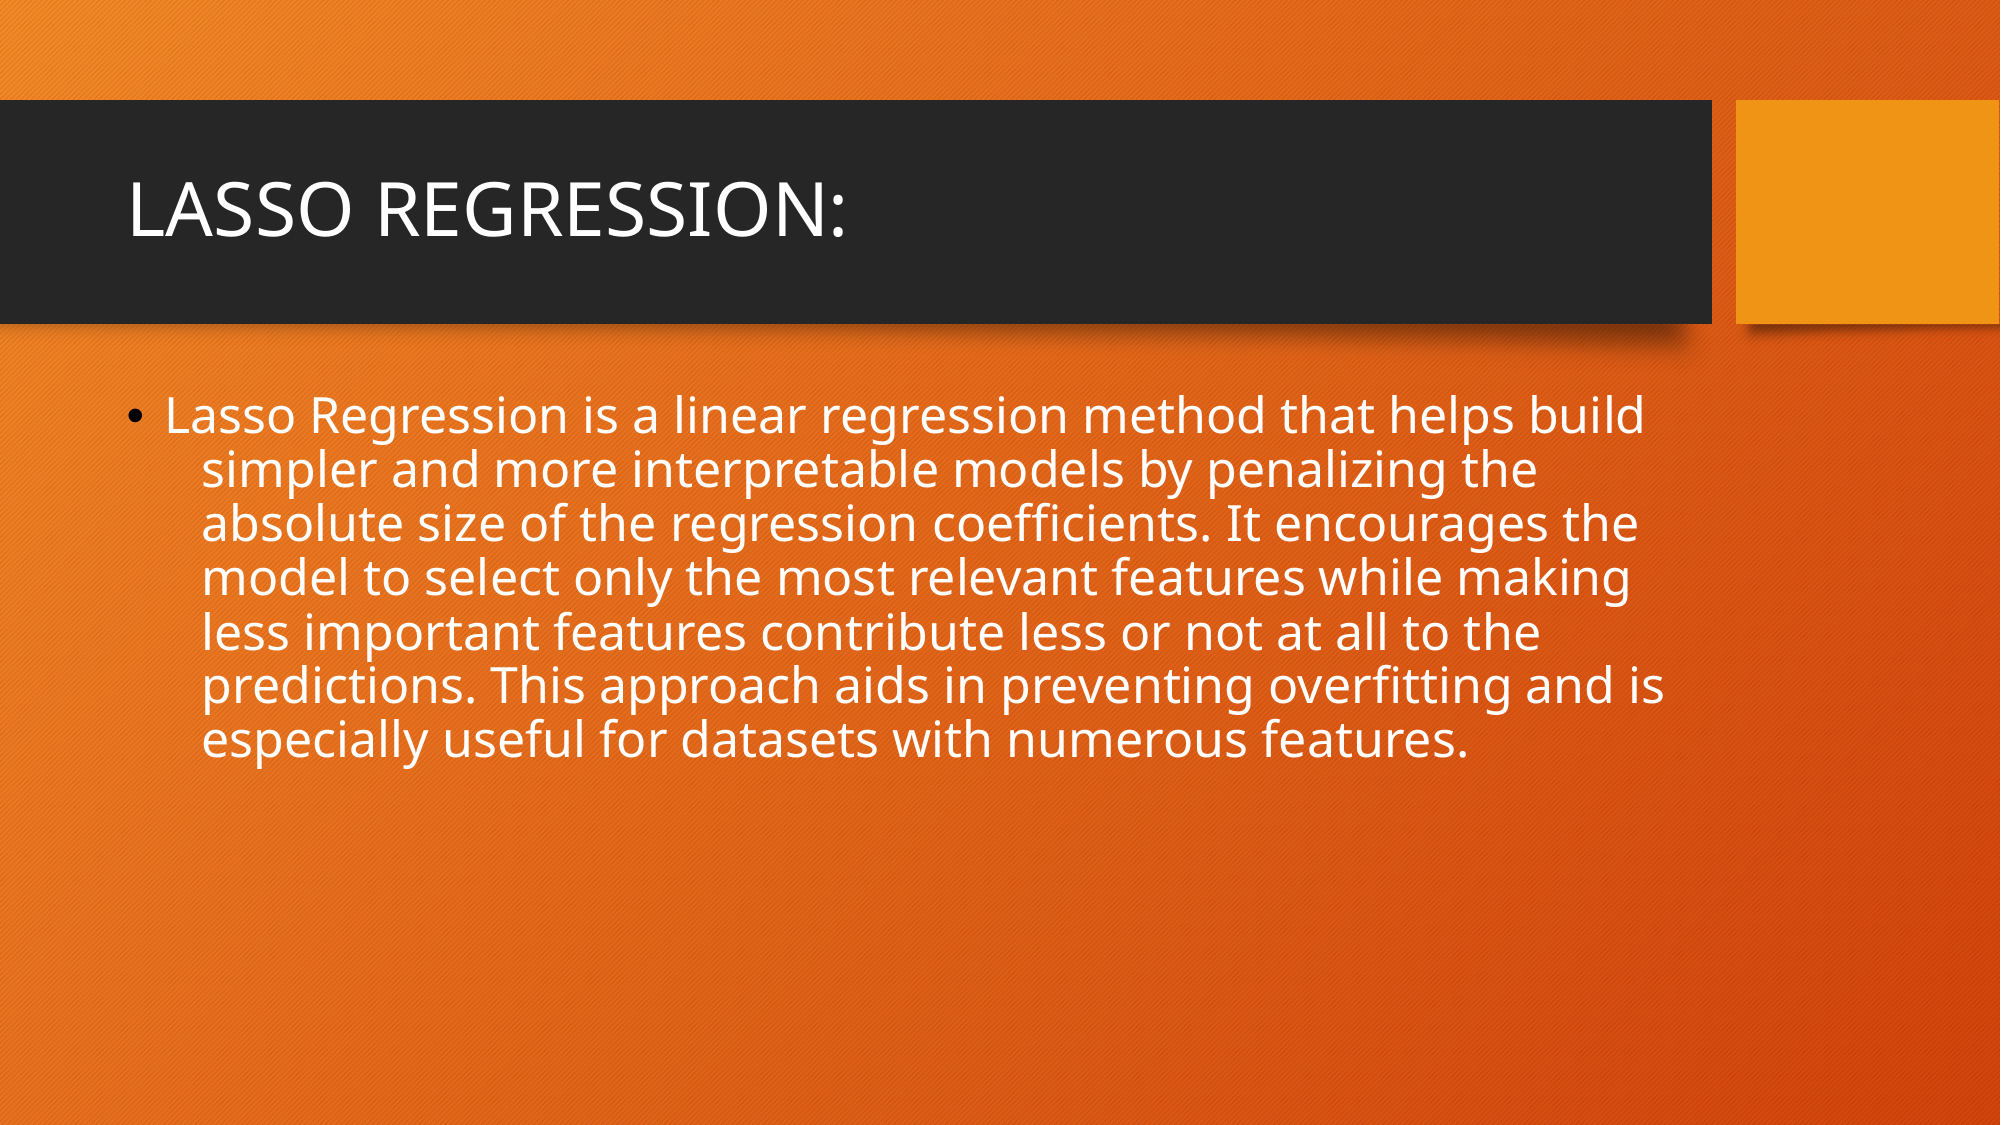

# LASSO REGRESSION:
Lasso Regression is a linear regression method that helps build simpler and more interpretable models by penalizing the absolute size of the regression coefficients. It encourages the model to select only the most relevant features while making less important features contribute less or not at all to the predictions. This approach aids in preventing overfitting and is especially useful for datasets with numerous features.